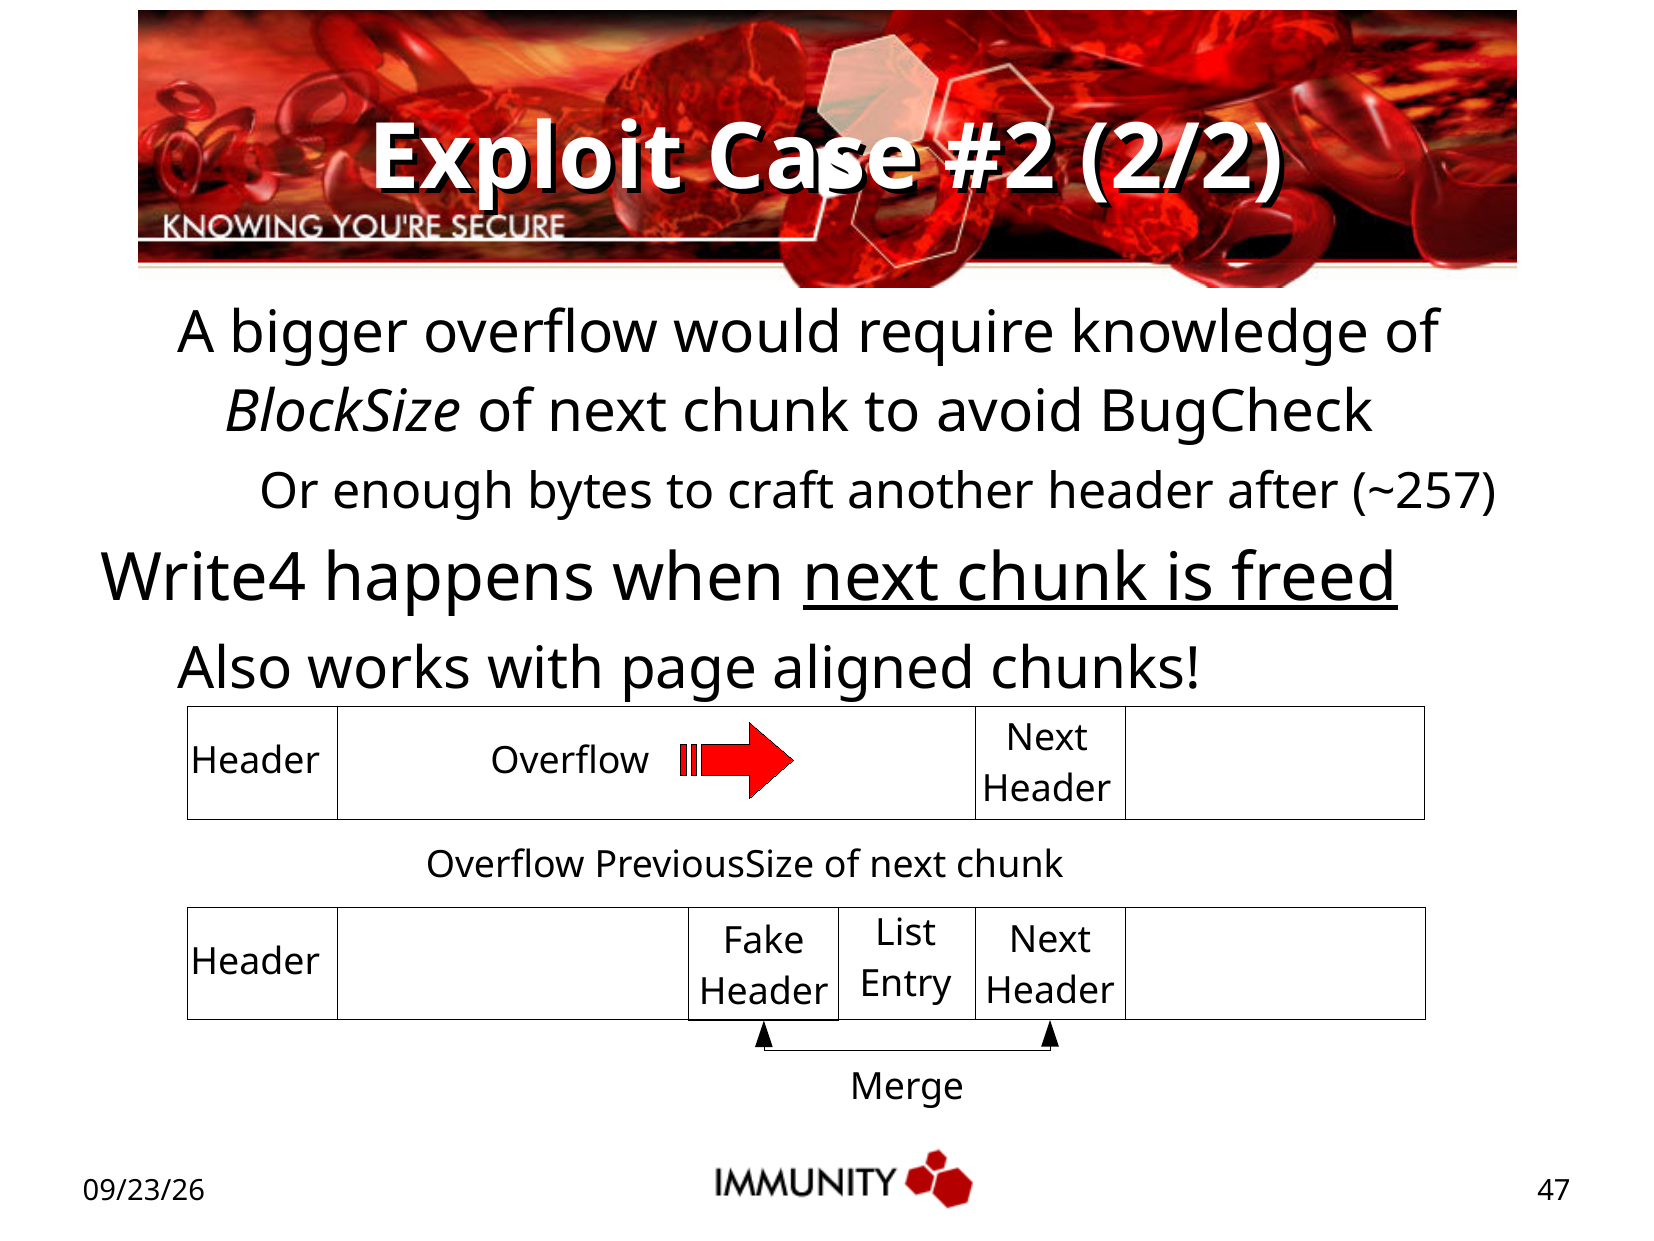

# Exploit Case #2 (2/2)
A bigger overflow would require knowledge of BlockSize of next chunk to avoid BugCheck
Or enough bytes to craft another header after (~257)
Write4 happens when next chunk is freed
Also works with page aligned chunks!
Next
Header
Header
Overflow
Overflow PreviousSize of next chunk
List
Entry
Next
Header
Fake
Header
Header
Merge
47